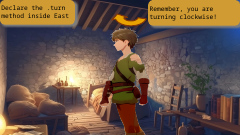

Declare the .turn method inside East
Remember, you are turning clockwise!